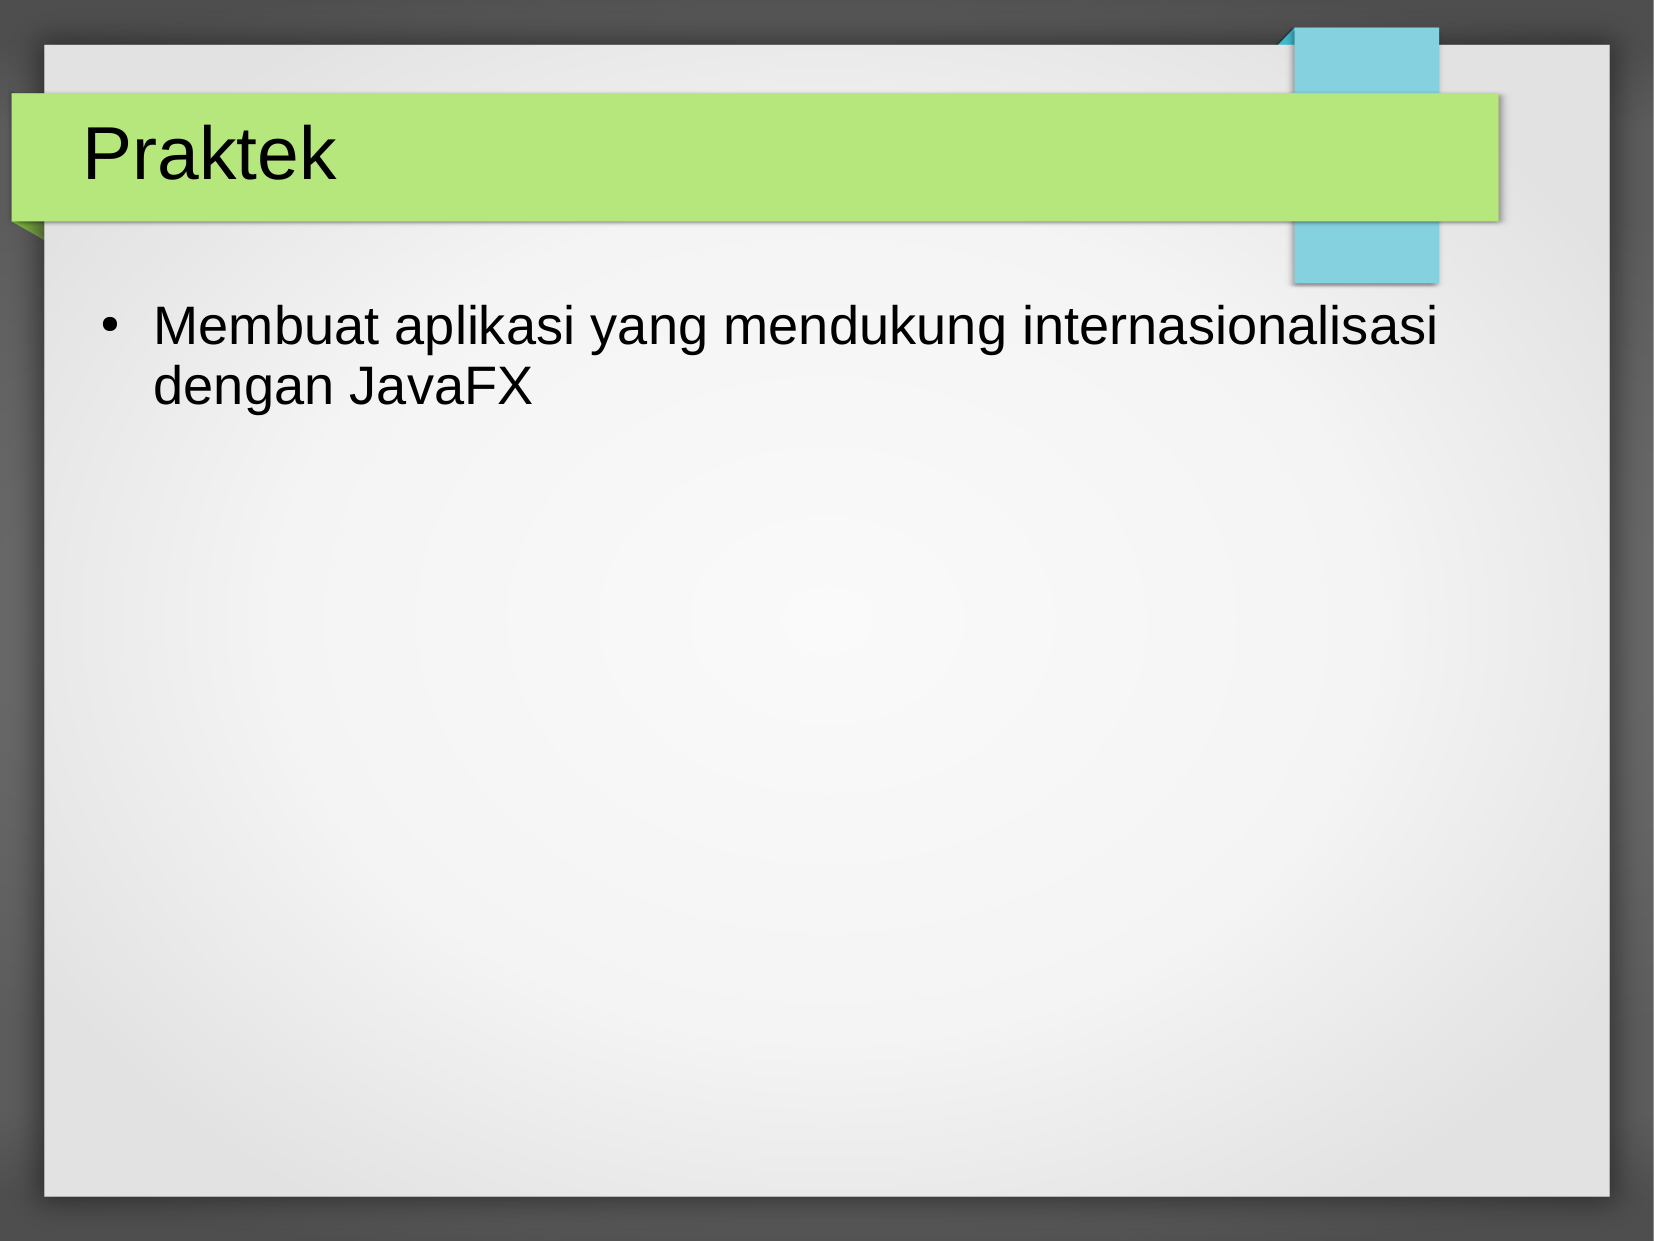

# Praktek
Membuat aplikasi yang mendukung internasionalisasi dengan JavaFX